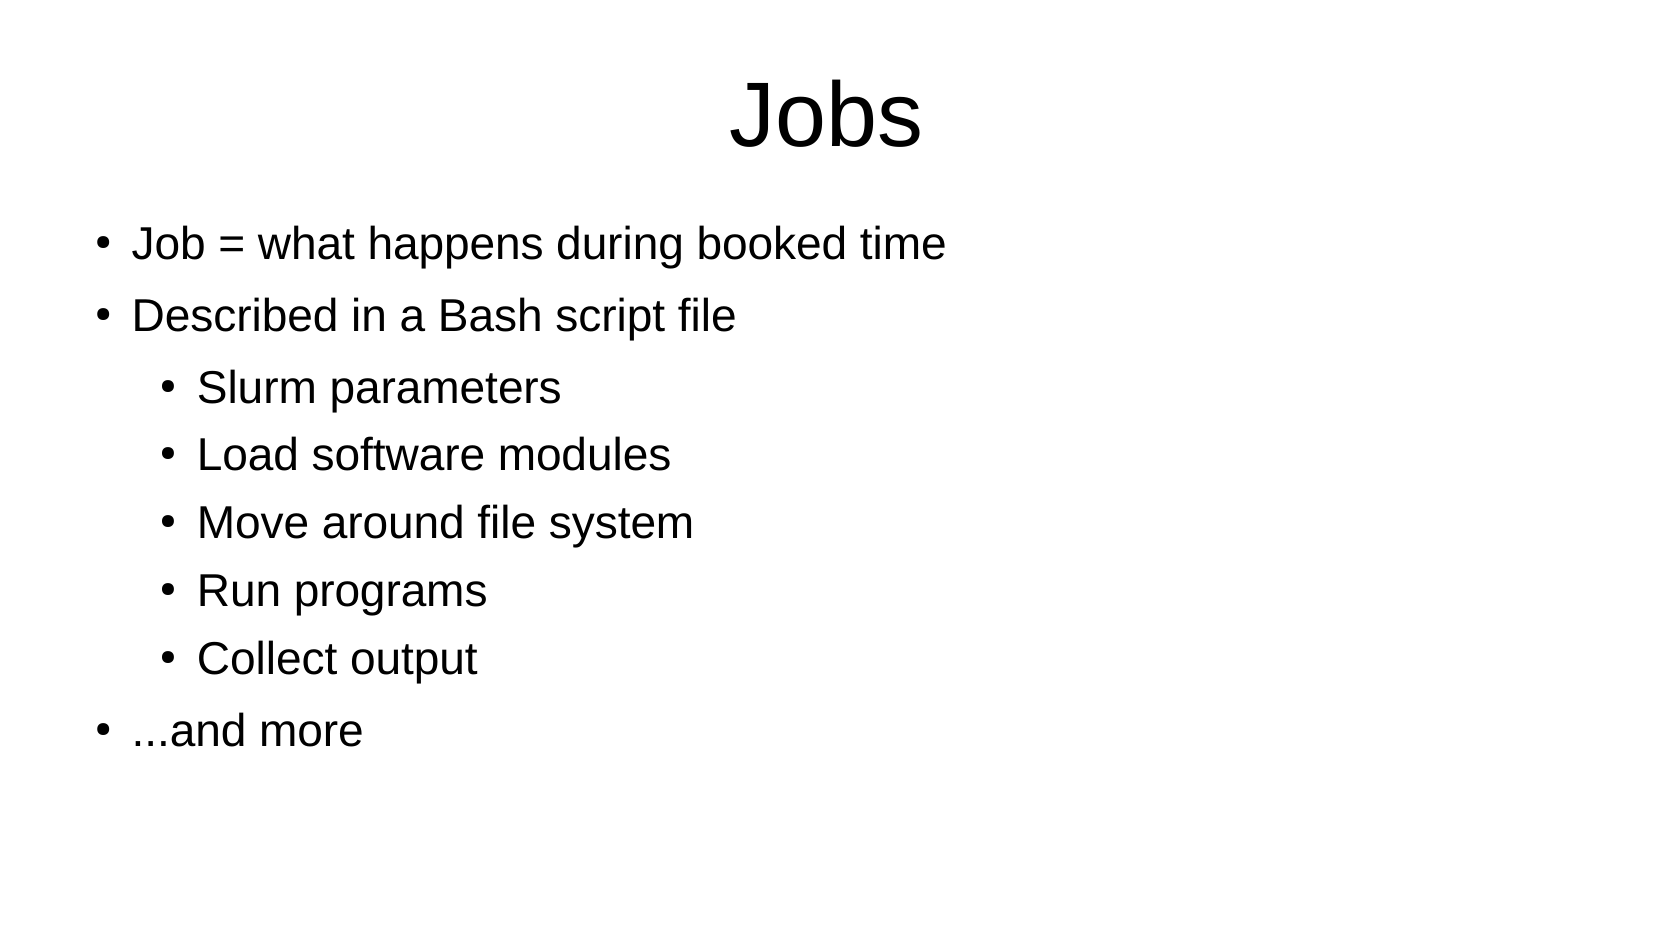

# Jobs
Job = what happens during booked time
Described in a Bash script file
Slurm parameters
Load software modules
Move around file system
Run programs
Collect output
...and more